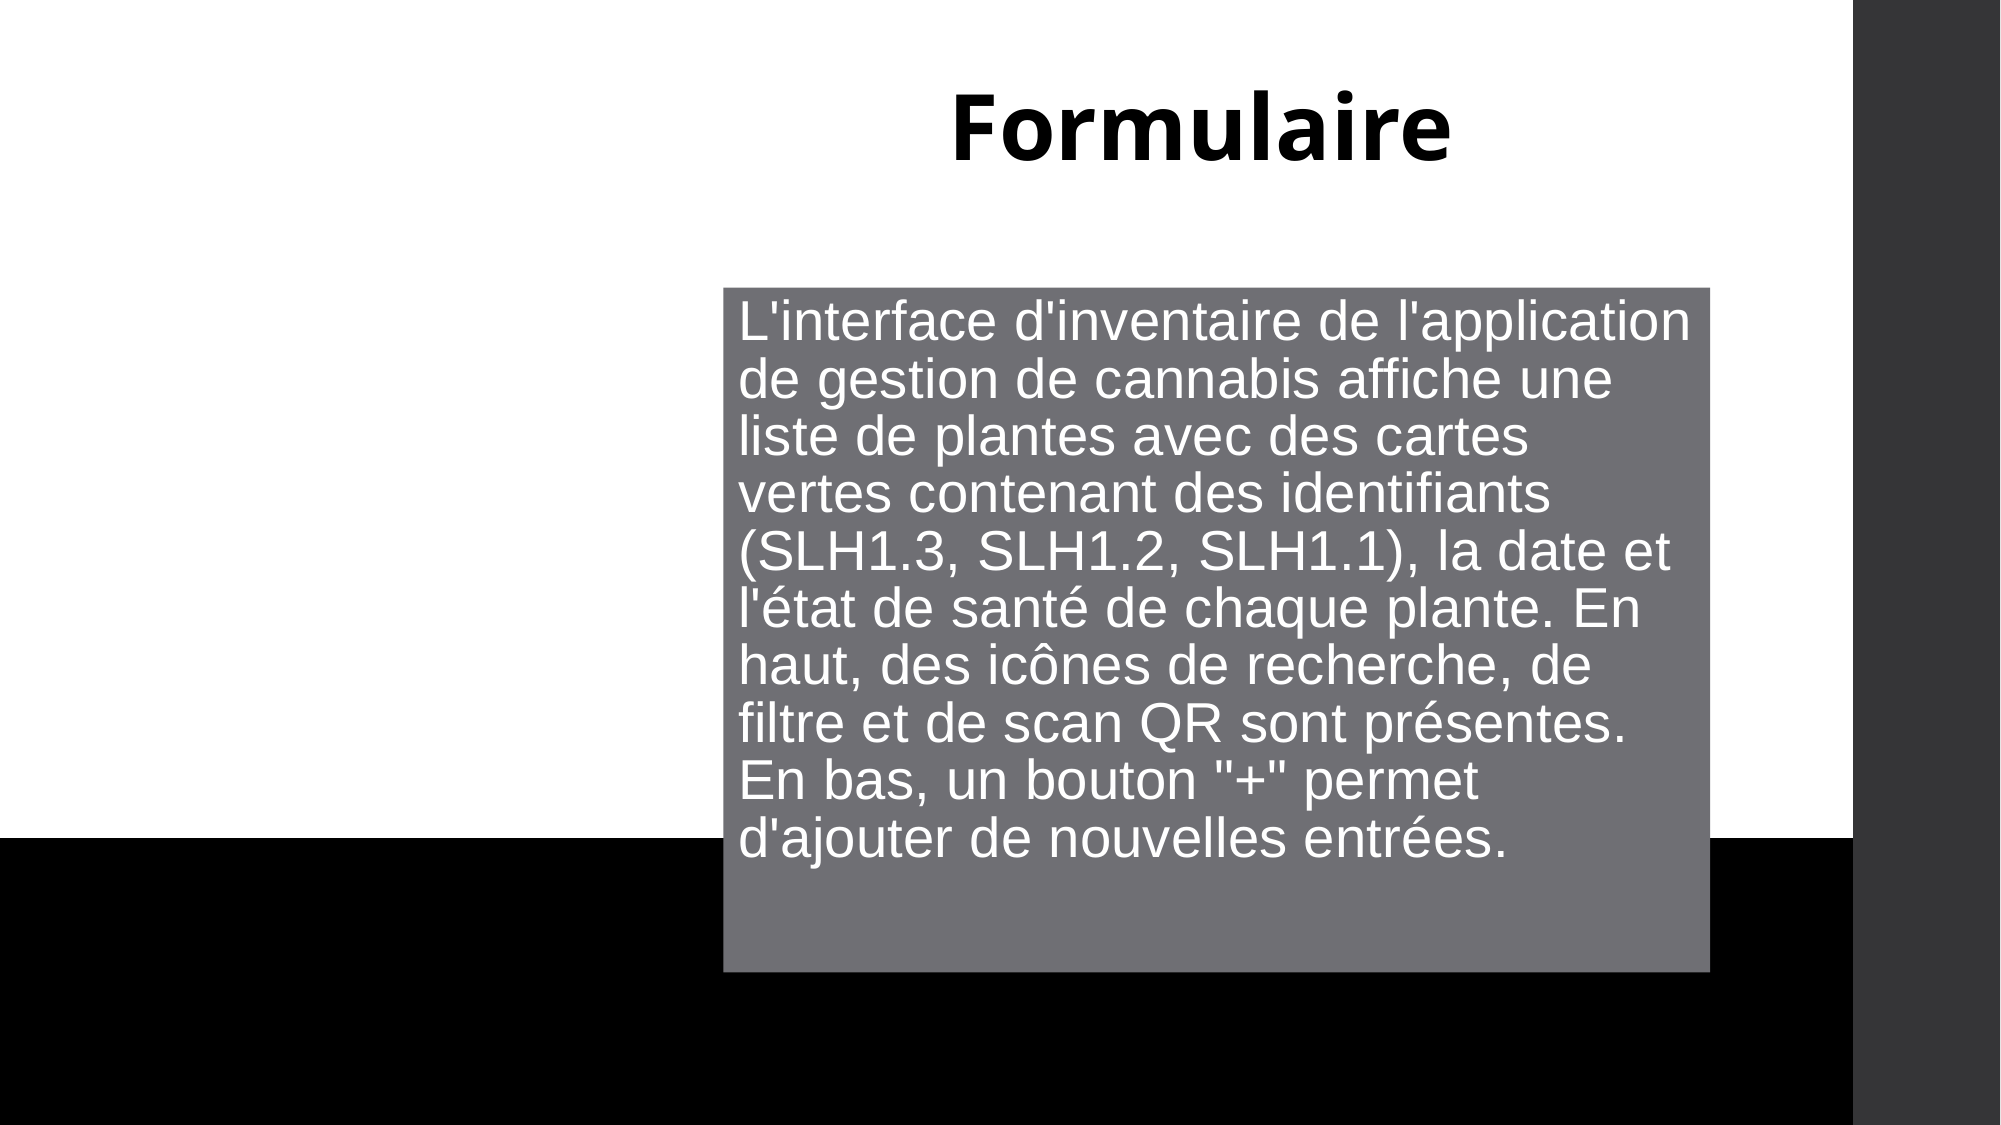

Formulaire
L'interface d'inventaire de l'application de gestion de cannabis affiche une liste de plantes avec des cartes vertes contenant des identifiants (SLH1.3, SLH1.2, SLH1.1), la date et l'état de santé de chaque plante. En haut, des icônes de recherche, de filtre et de scan QR sont présentes. En bas, un bouton "+" permet d'ajouter de nouvelles entrées.